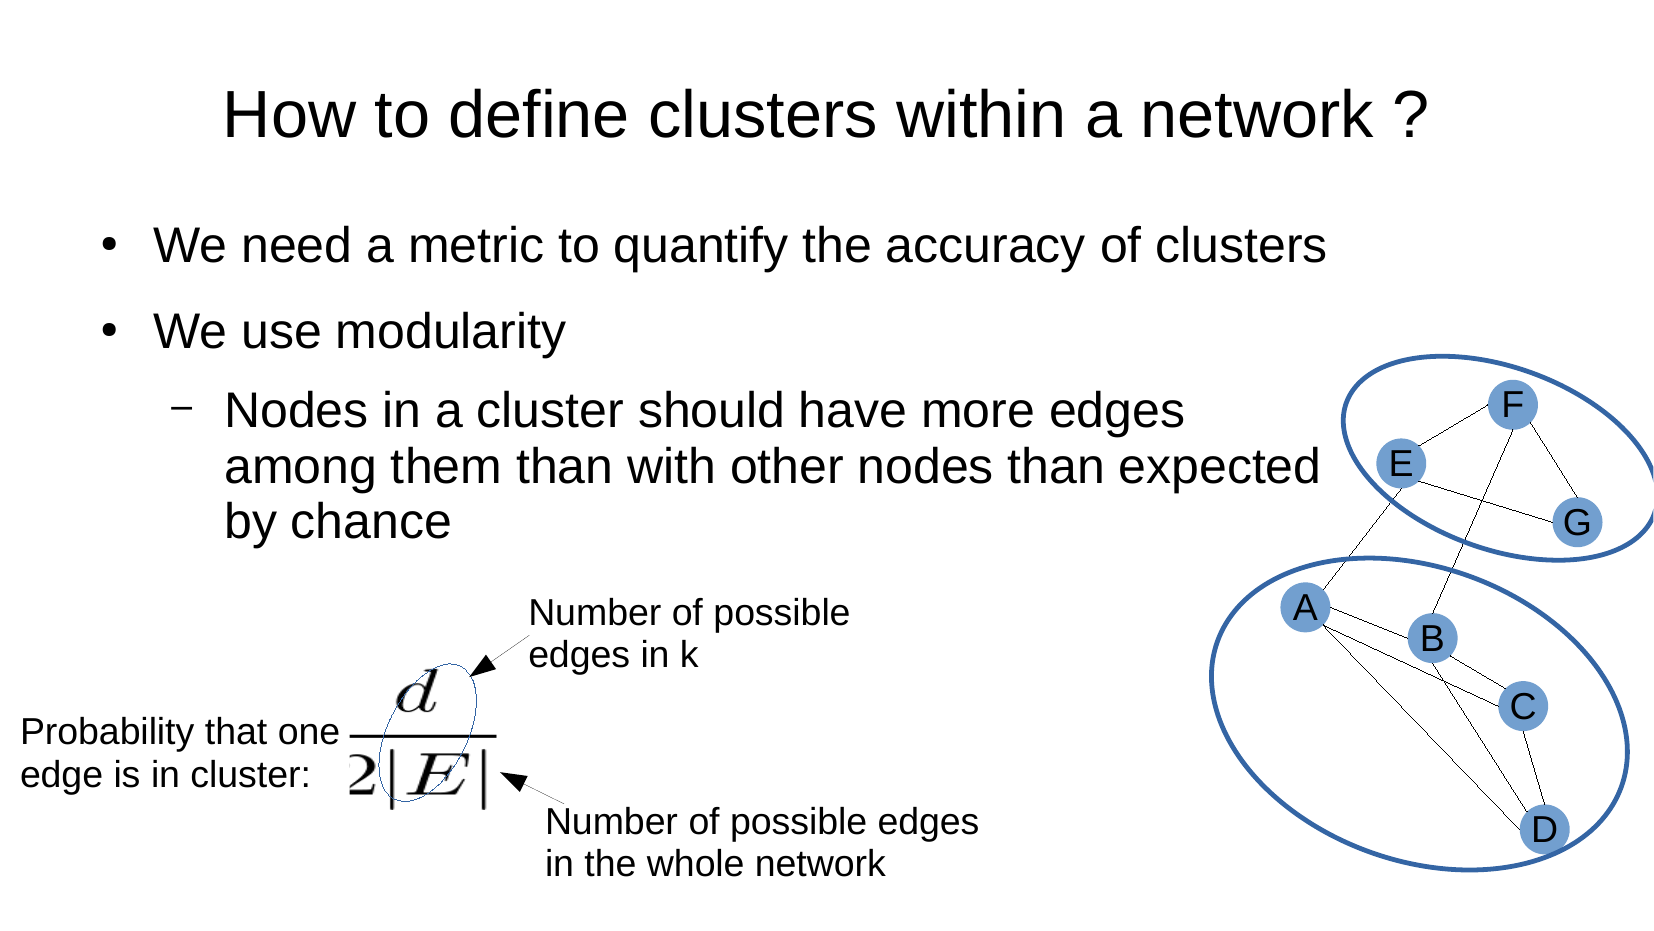

# How to define clusters within a network ?
We need a metric to quantify the accuracy of clusters
We use modularity
Nodes in a cluster should have more edges among them than with other nodes than expected by chance
F
E
G
A
Number of possible edges in k
B
C
Probability that one edge is in cluster:
Number of possible edges in the whole network
D